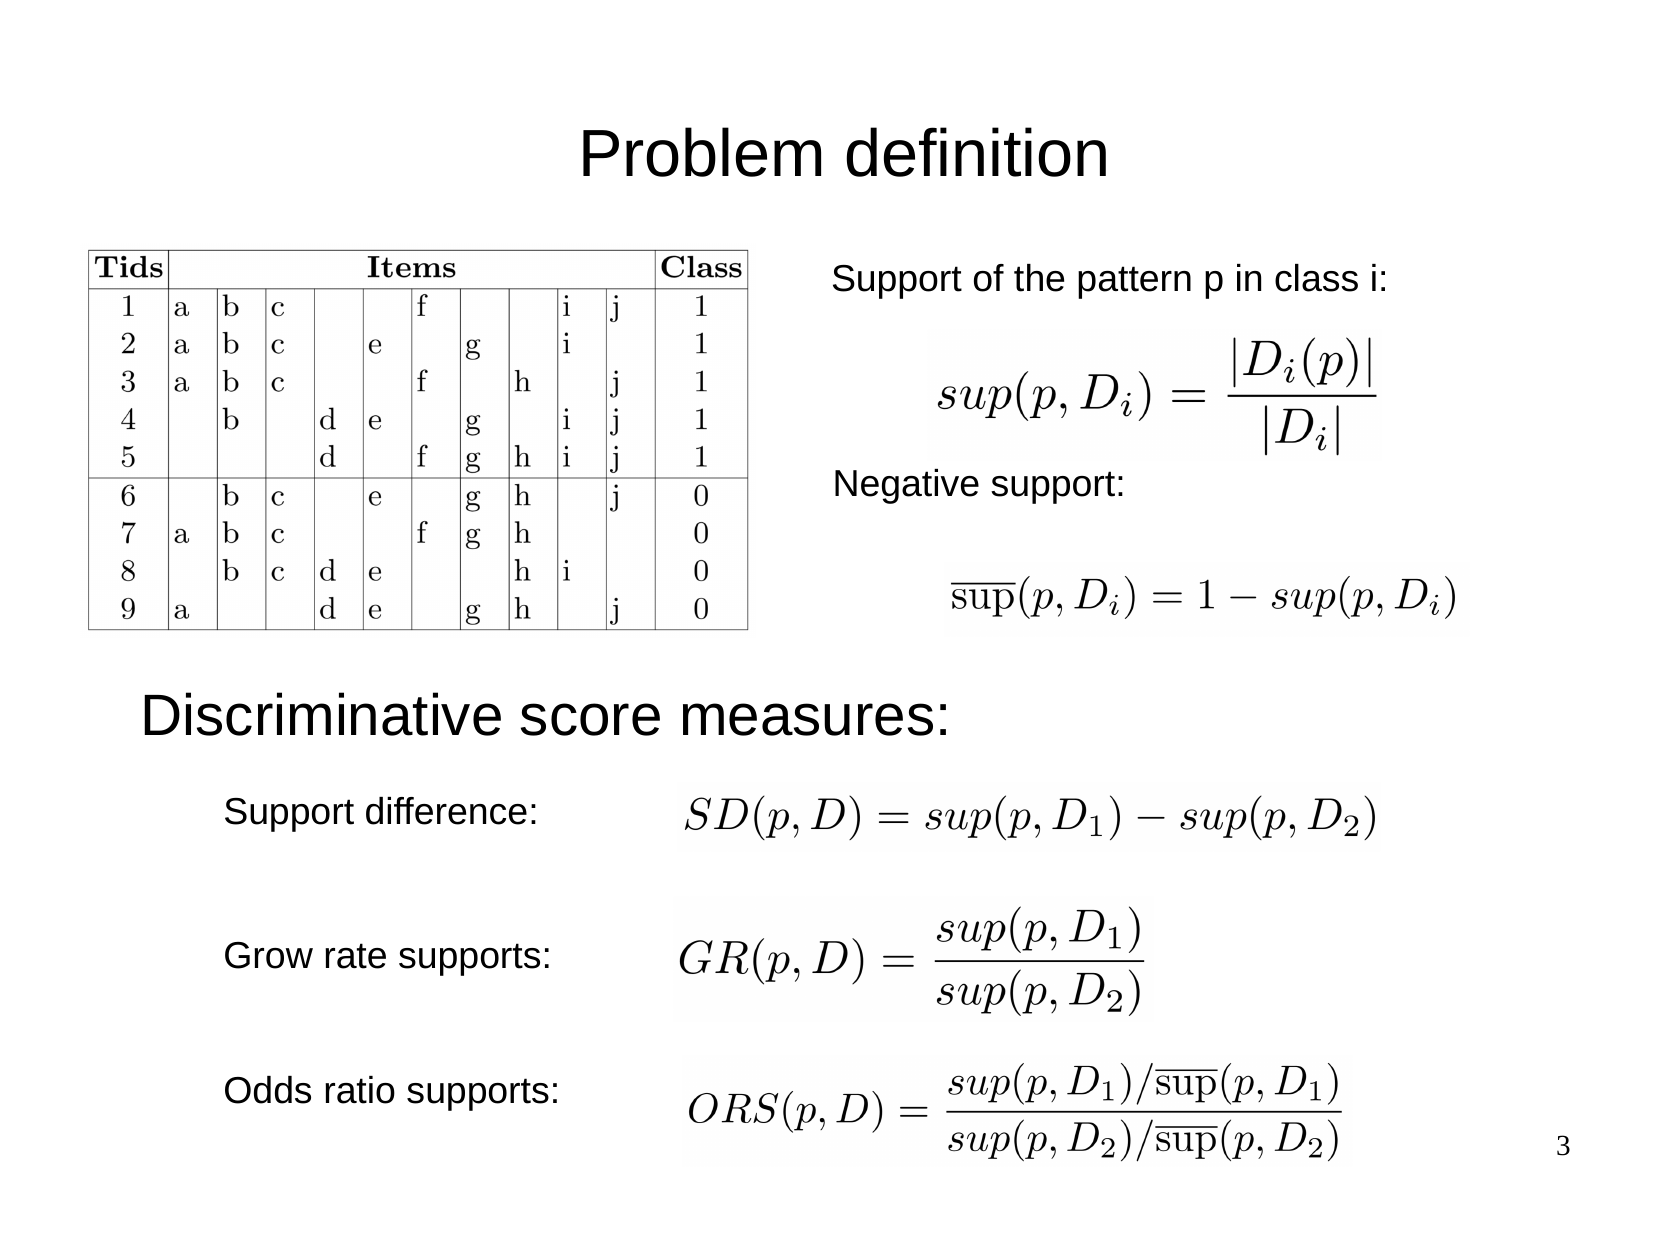

# Problem definition
Support of the pattern p in class i:
Negative support:
Discriminative score measures:
Support difference:
Grow rate supports:
Odds ratio supports:
3